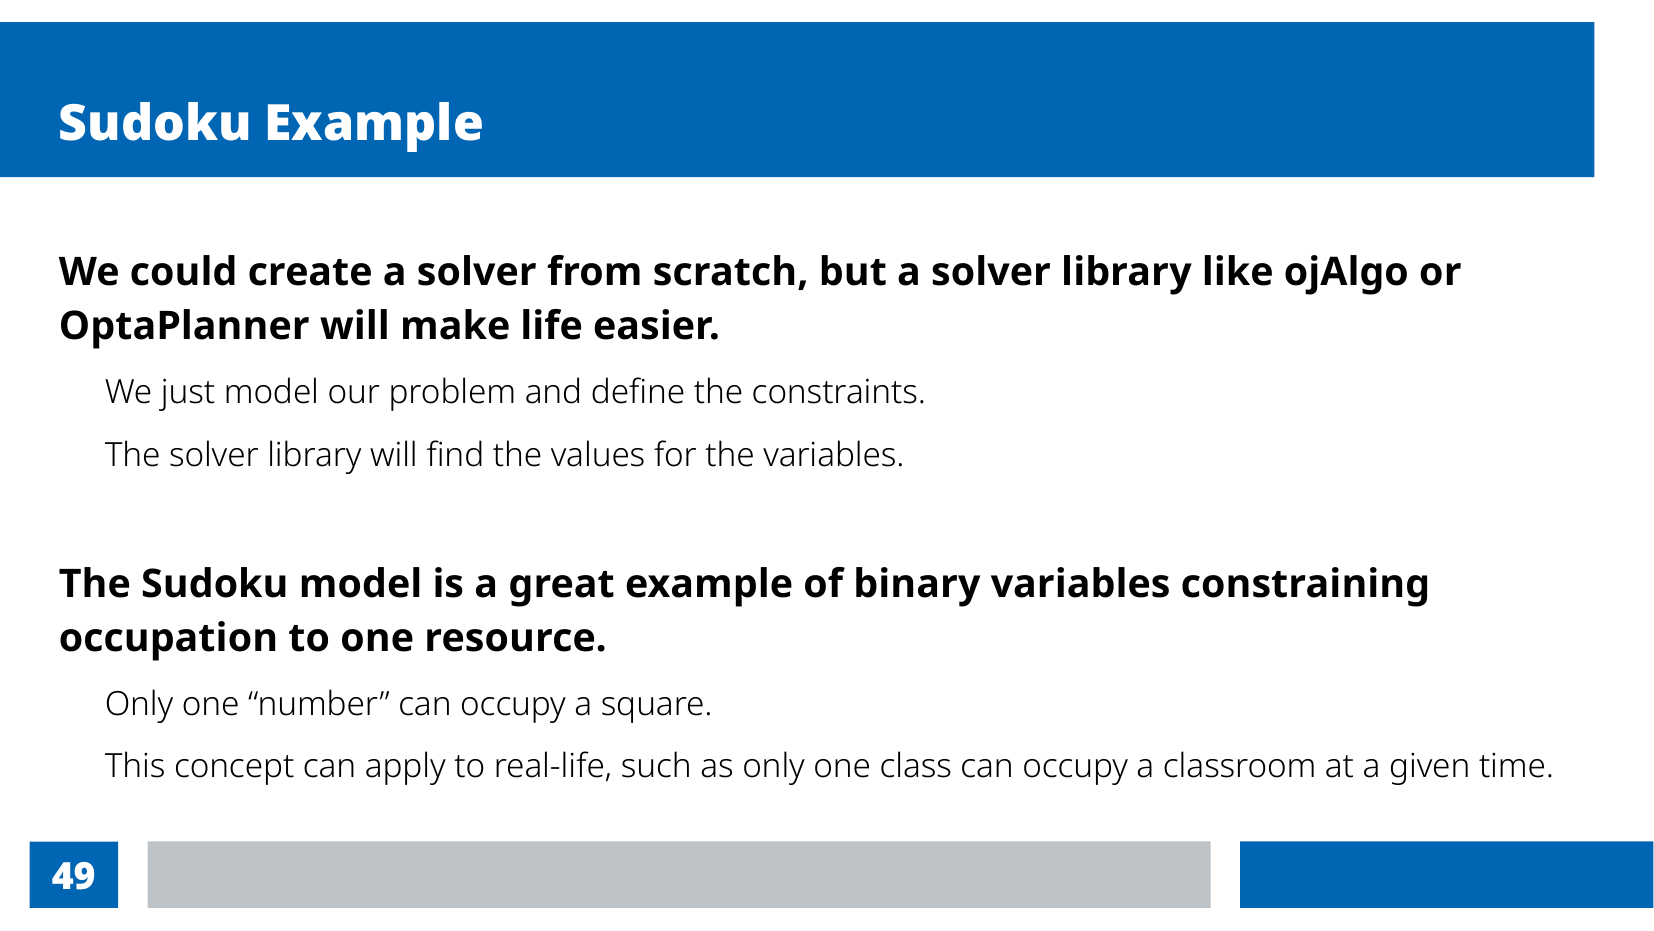

# Sudoku Example
We could create a solver from scratch, but a solver library like ojAlgo or OptaPlanner will make life easier.
We just model our problem and define the constraints.
The solver library will find the values for the variables.
The Sudoku model is a great example of binary variables constraining occupation to one resource.
Only one “number” can occupy a square.
This concept can apply to real-life, such as only one class can occupy a classroom at a given time.
49